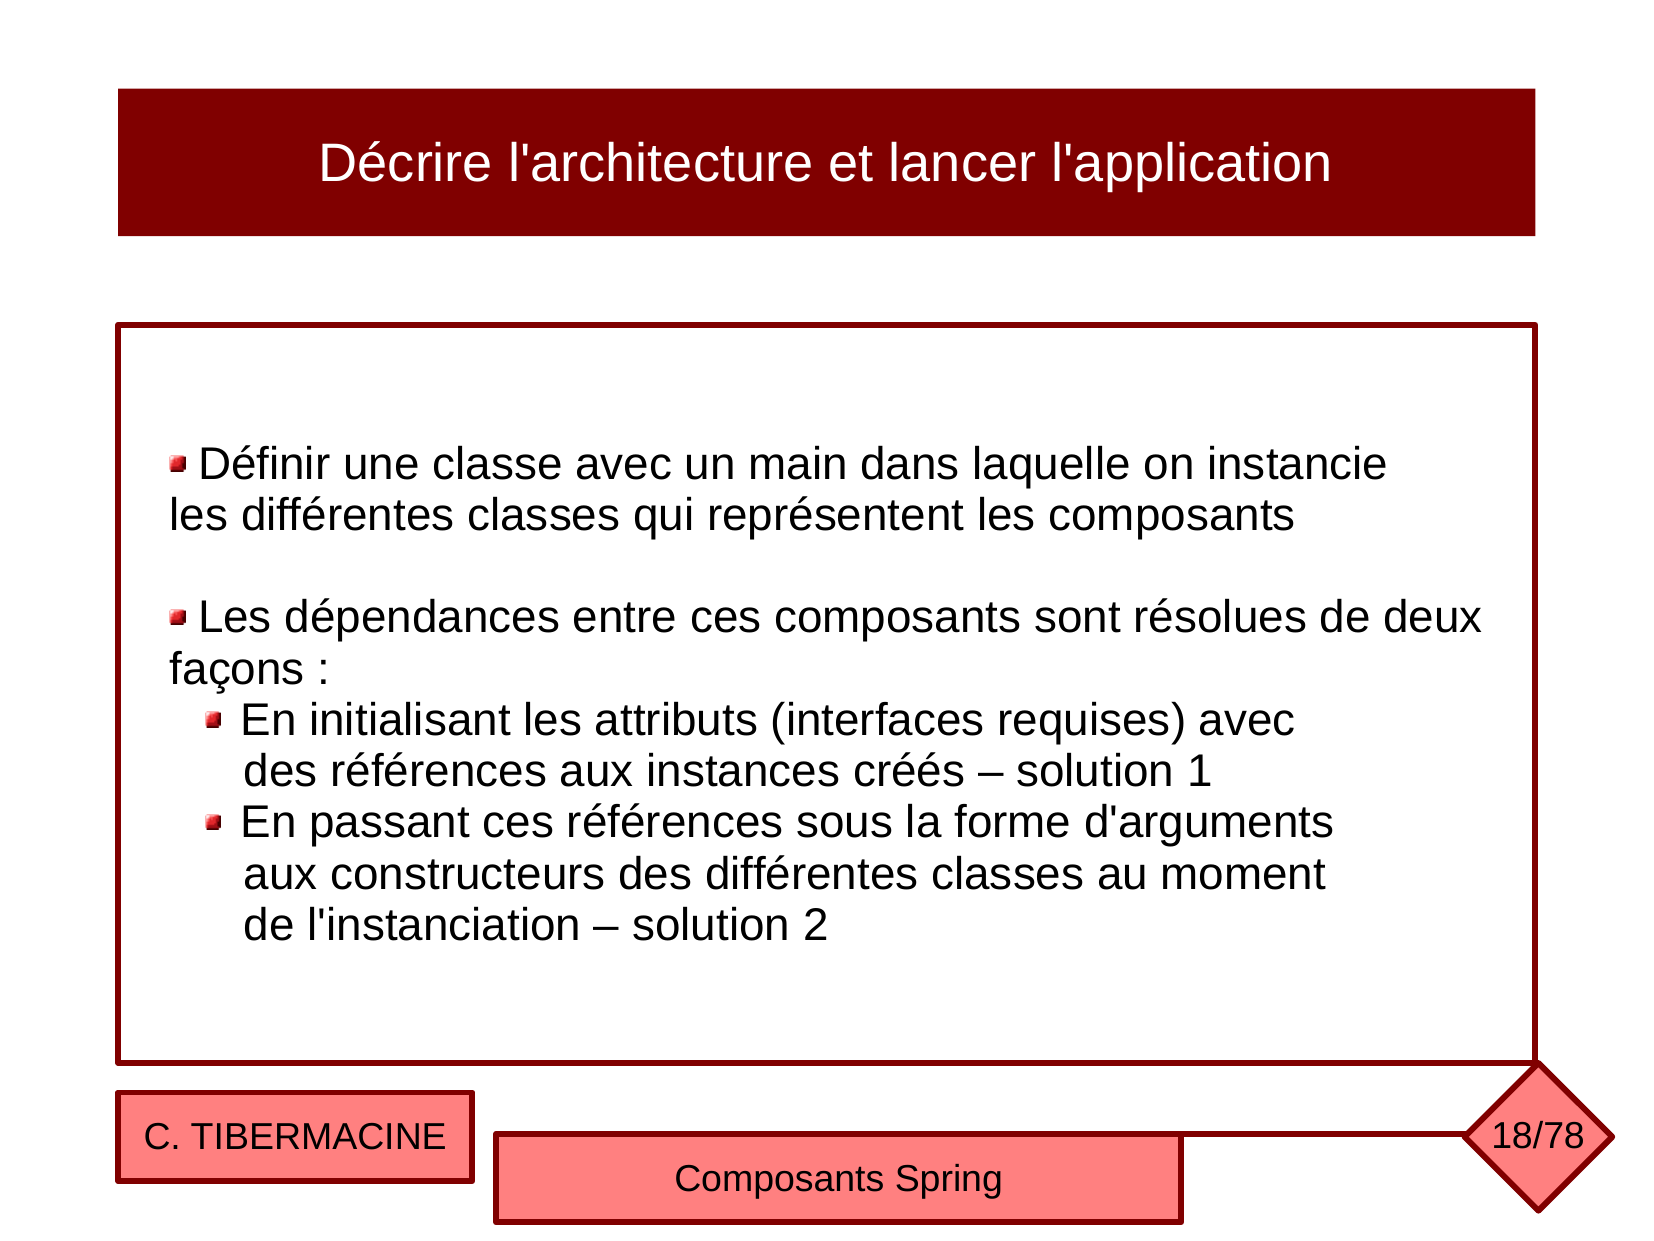

Décrire l'architecture et lancer l'application
 Définir une classe avec un main dans laquelle on instancie
les différentes classes qui représentent les composants
 Les dépendances entre ces composants sont résolues de deux
façons :
En initialisant les attributs (interfaces requises) avec
	des références aux instances créés – solution 1
En passant ces références sous la forme d'arguments
	aux constructeurs des différentes classes au moment
	de l'instanciation – solution 2
C. TIBERMACINE
Composants Spring